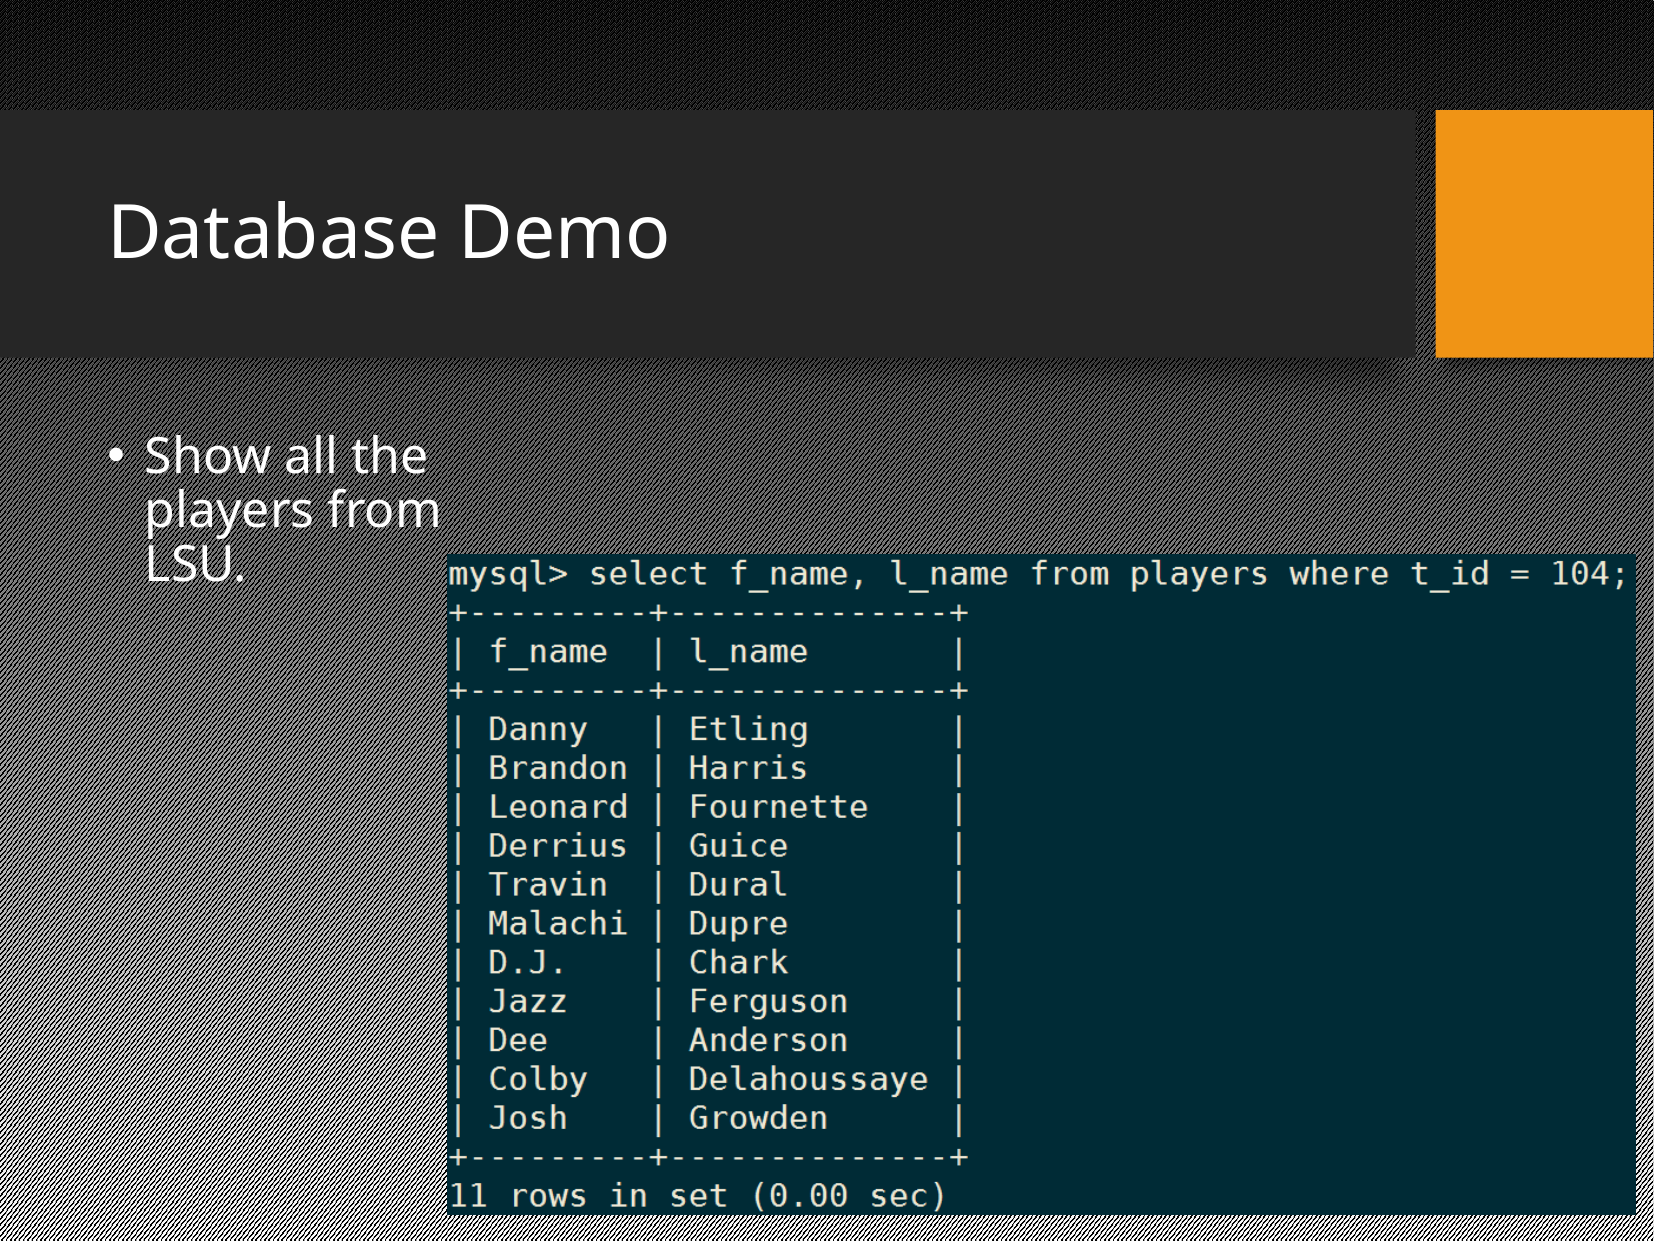

# Database Demo
Show all the players from LSU.